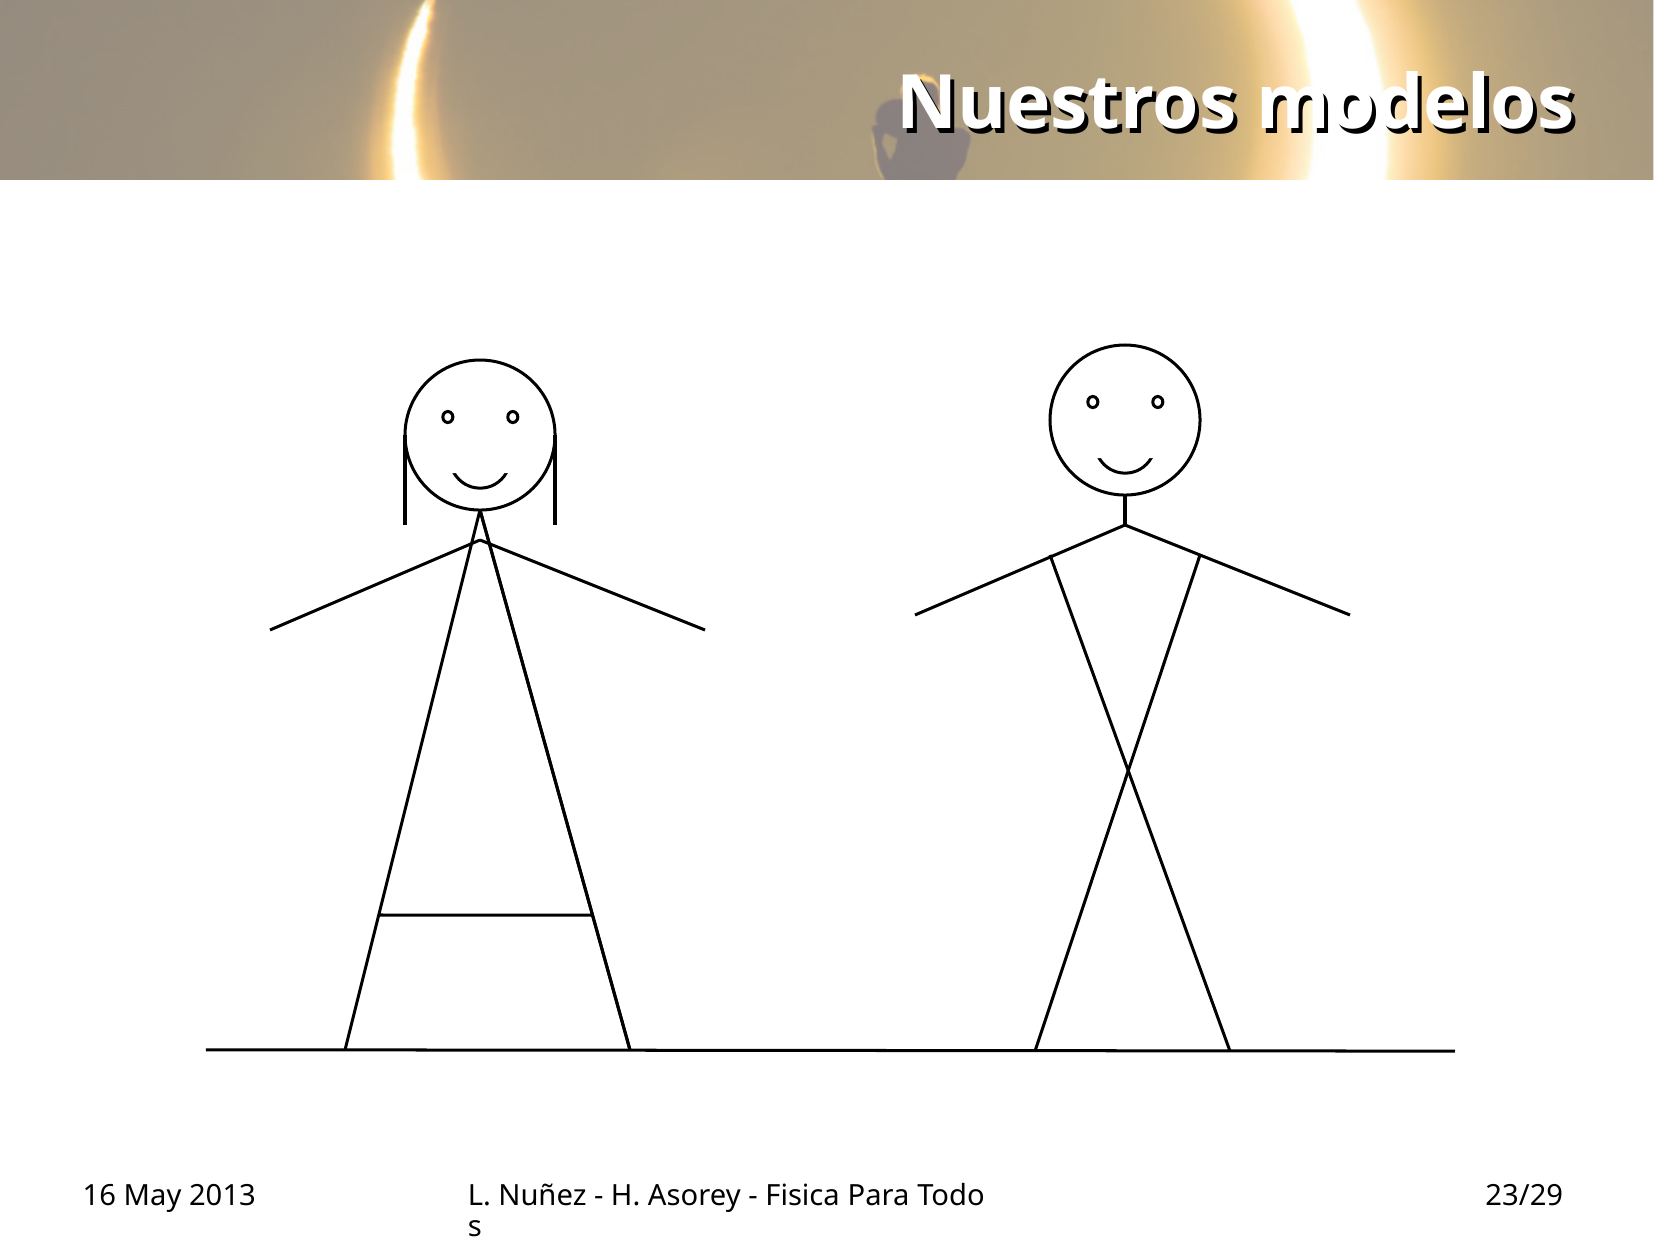

# Nuestros modelos
16 May 2013
L. Nuñez - H. Asorey - Fisica Para Todos
23